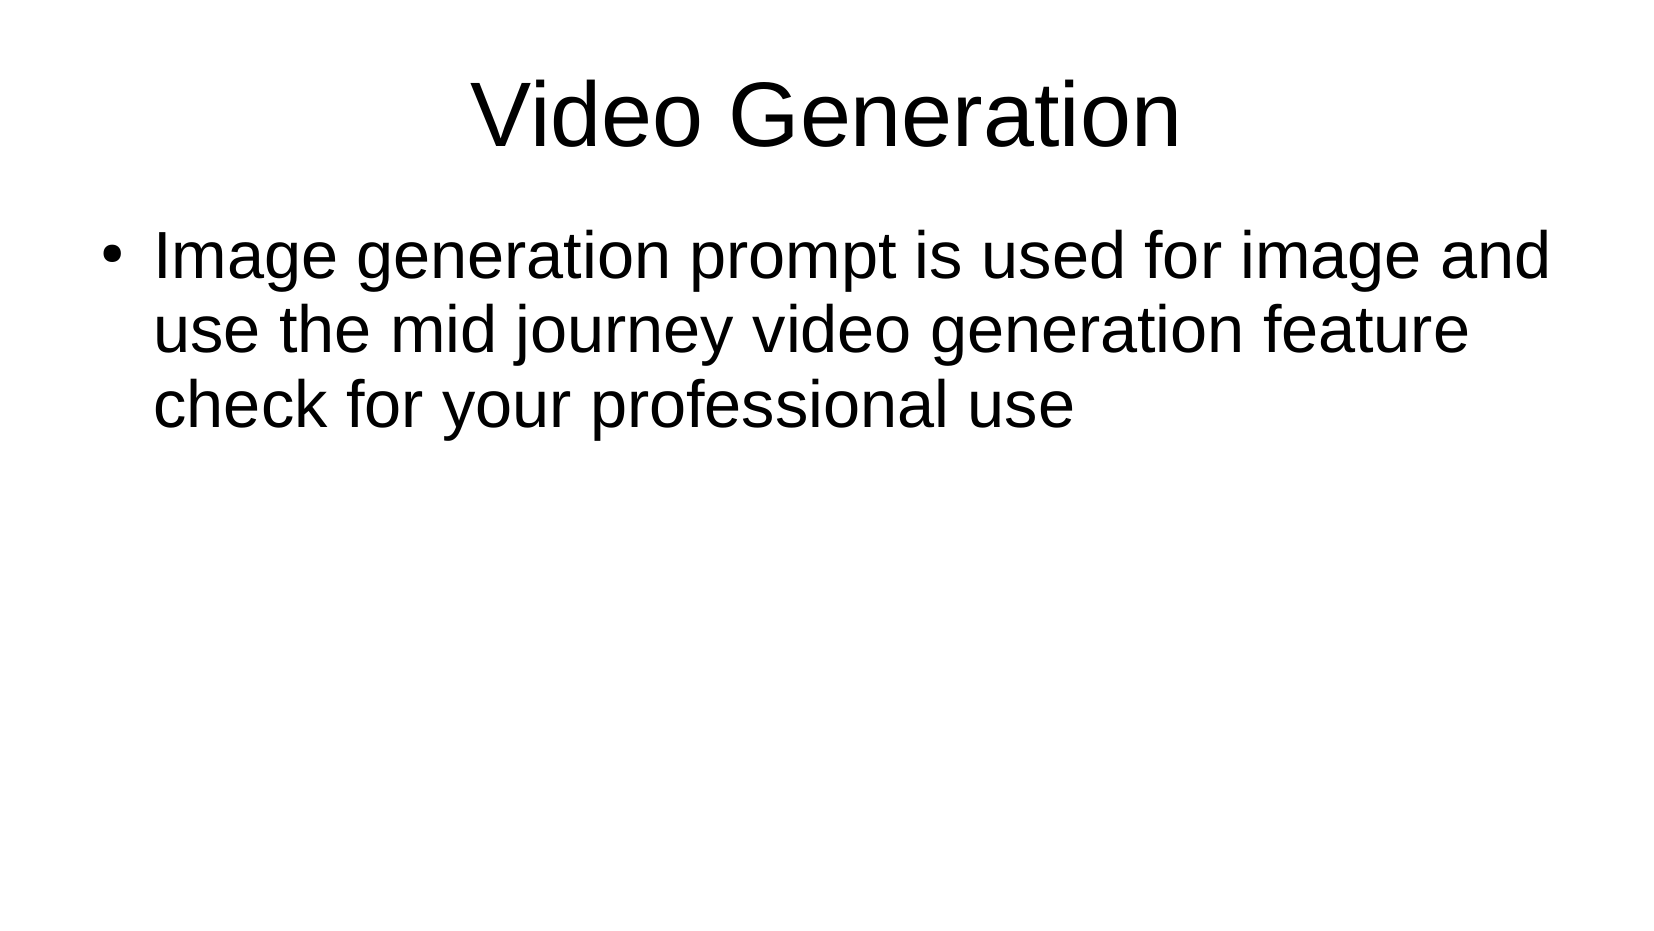

# Video Generation
Image generation prompt is used for image and use the mid journey video generation feature check for your professional use